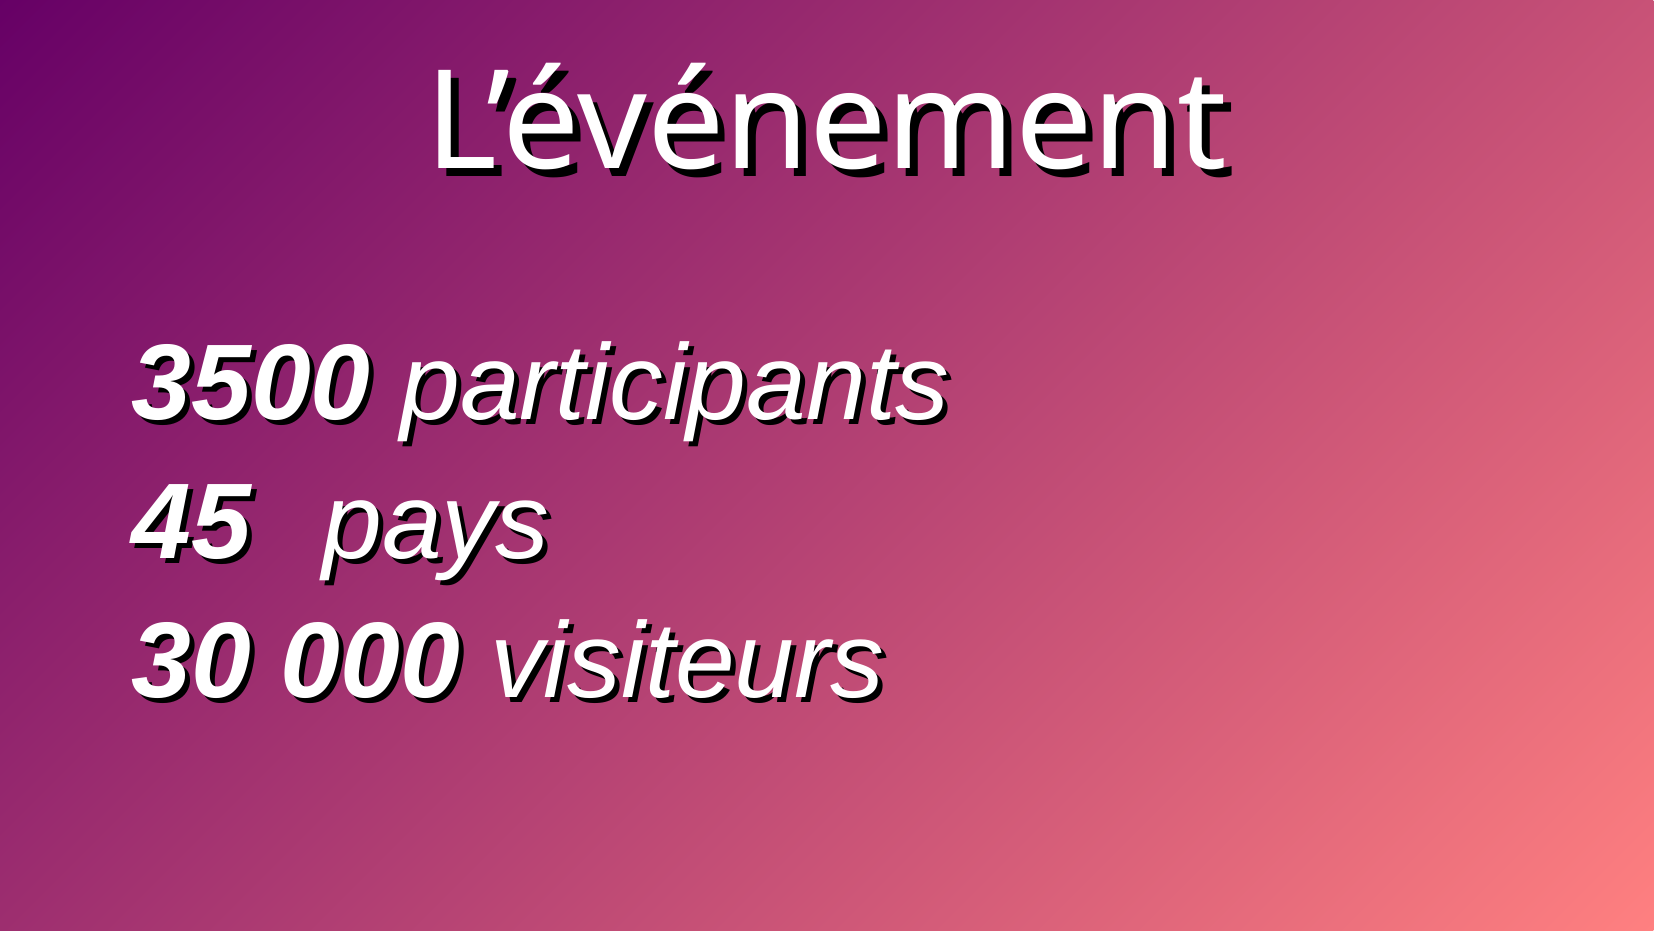

L’événement
3500 participants
45 	pays
30 000 visiteurs
#